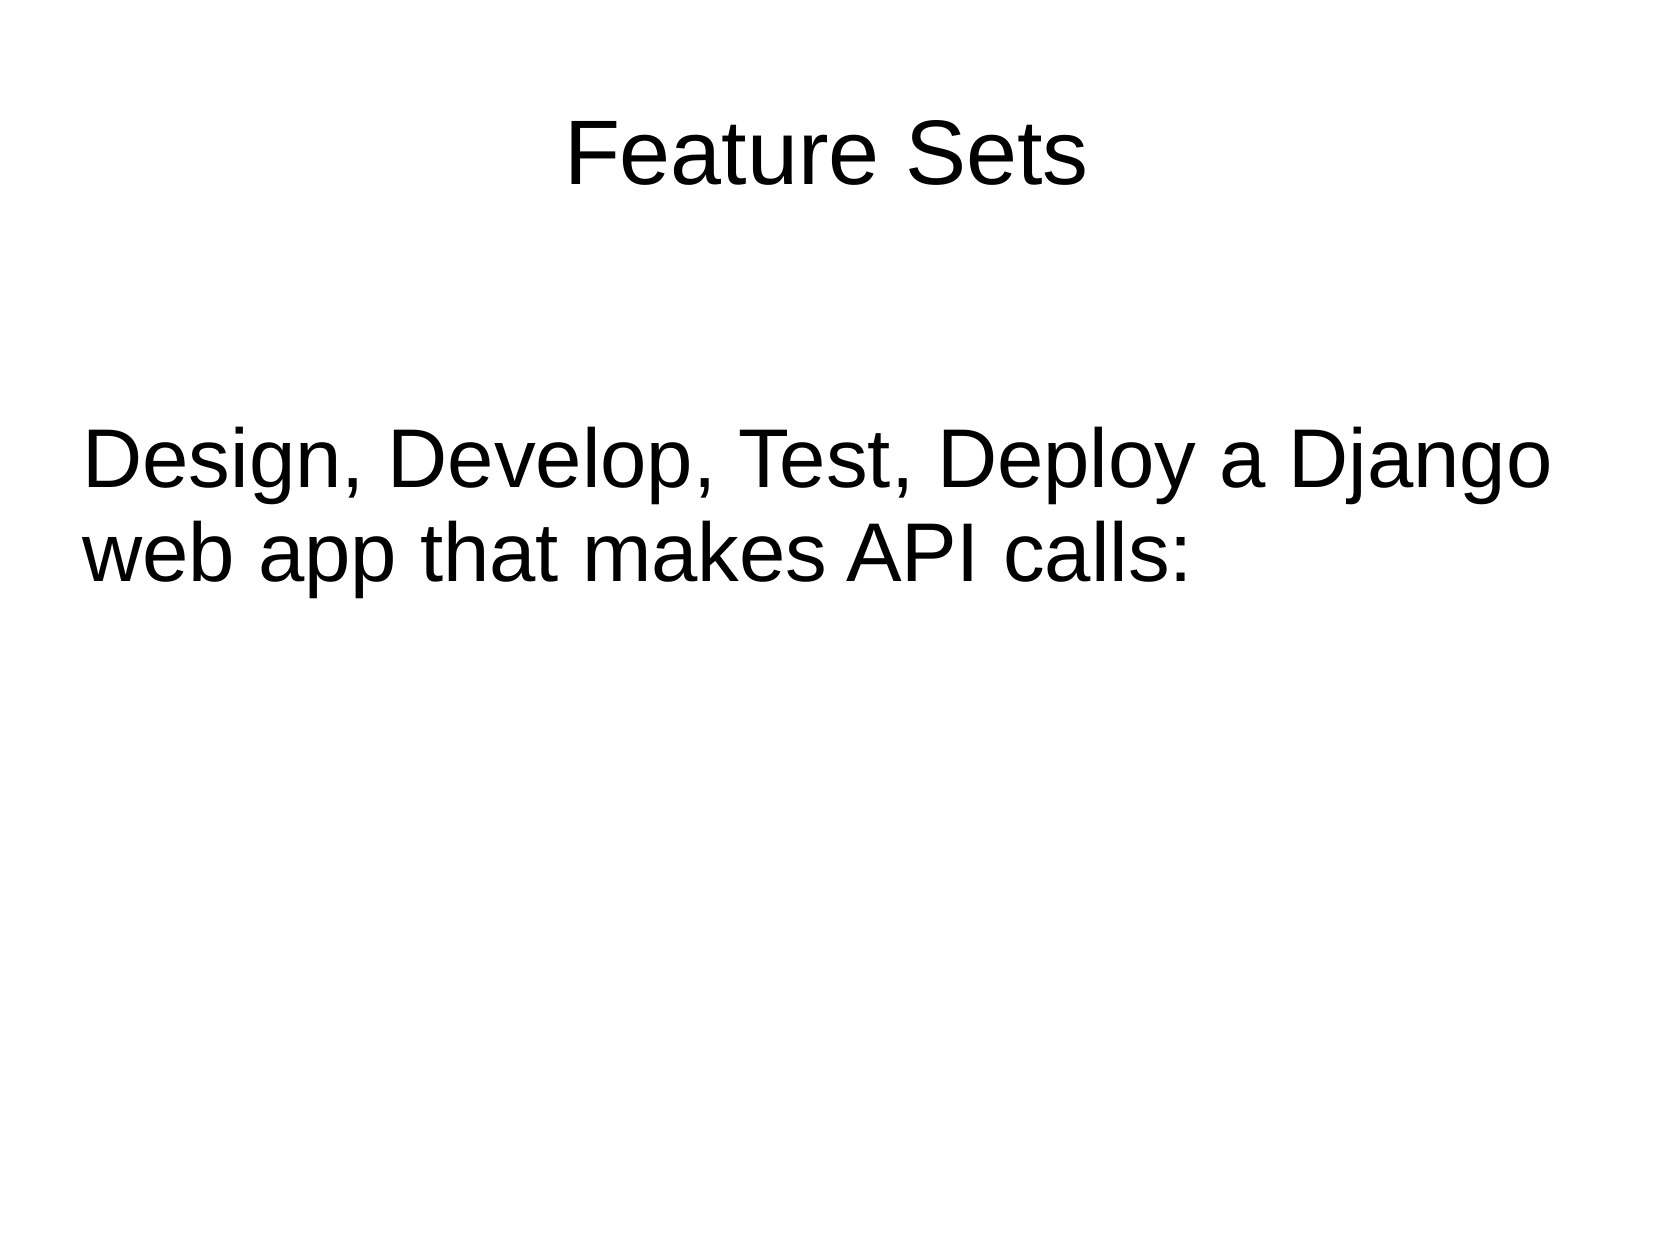

# Feature Sets
Design, Develop, Test, Deploy a Django web app that makes API calls: